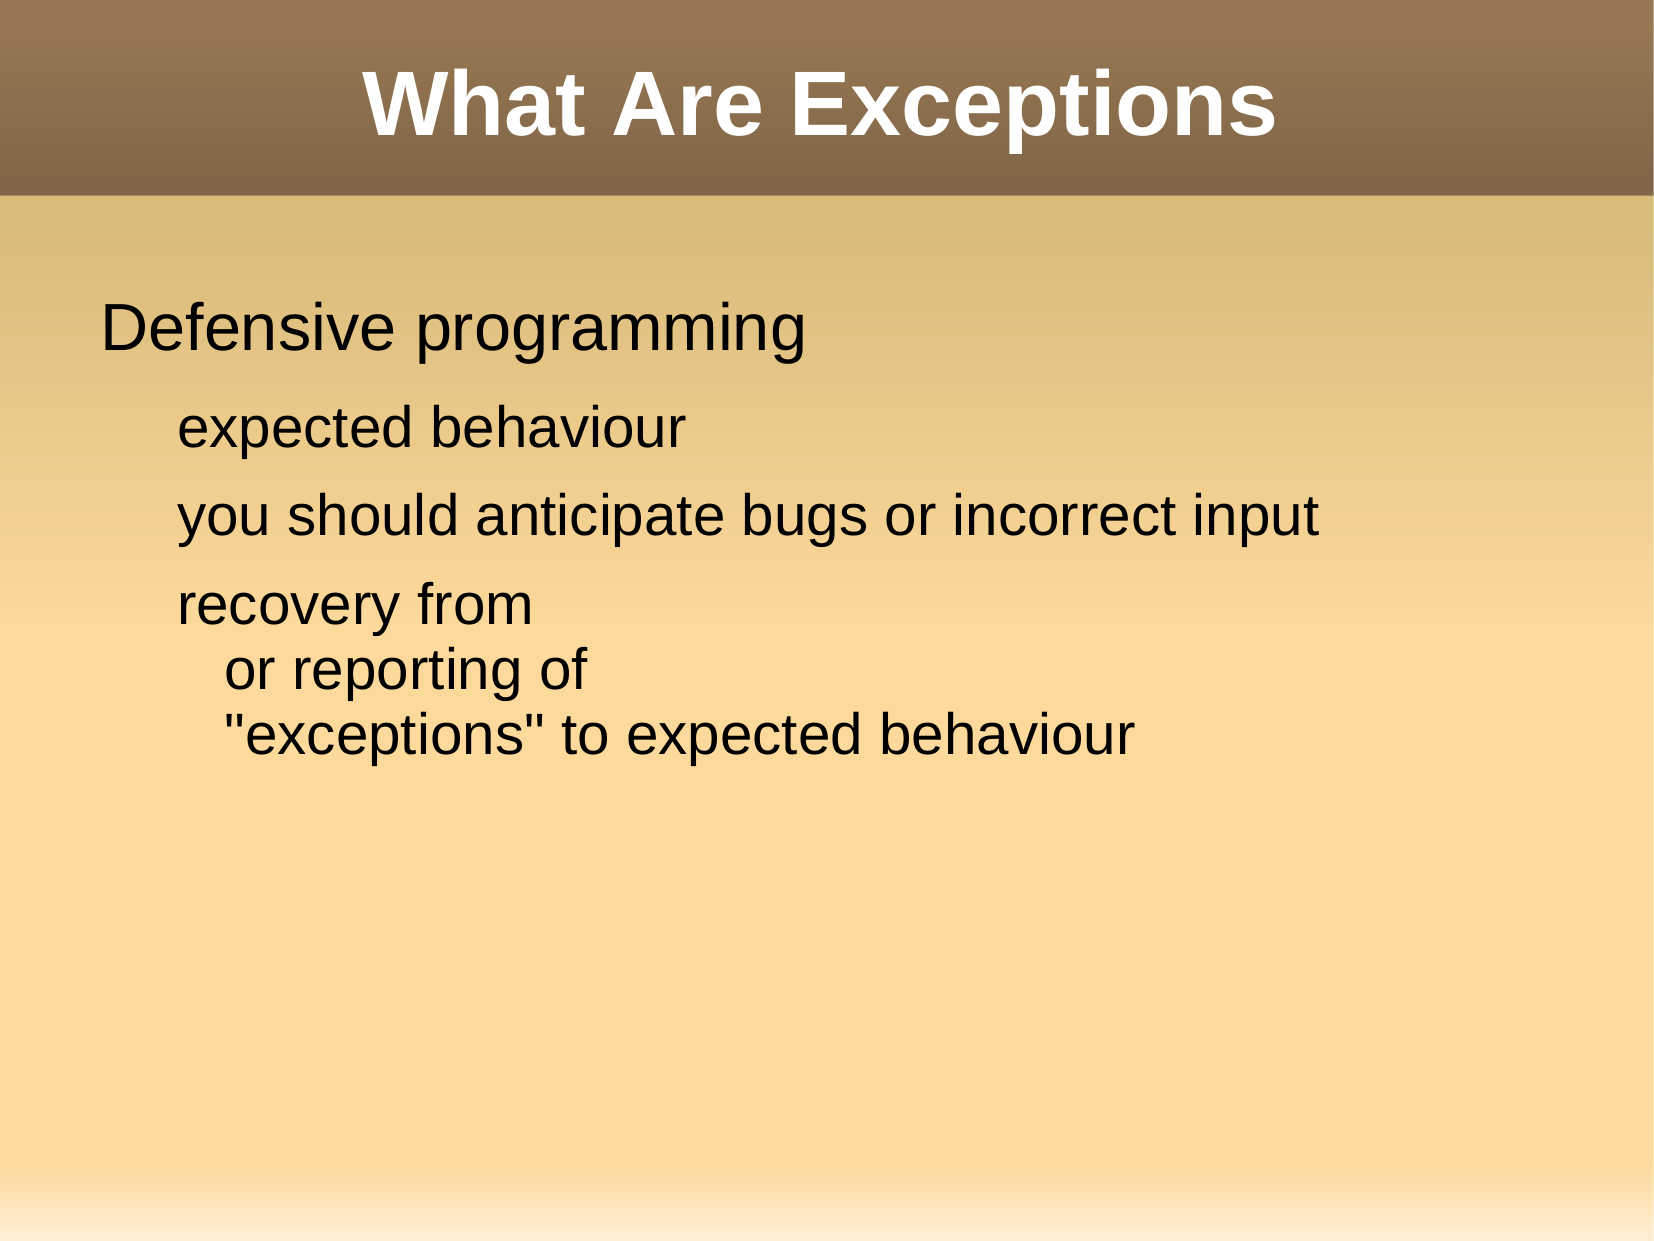

# What Are Exceptions
Defensive programming
expected behaviour
you should anticipate bugs or incorrect input
recovery from
or reporting of
"exceptions" to expected behaviour